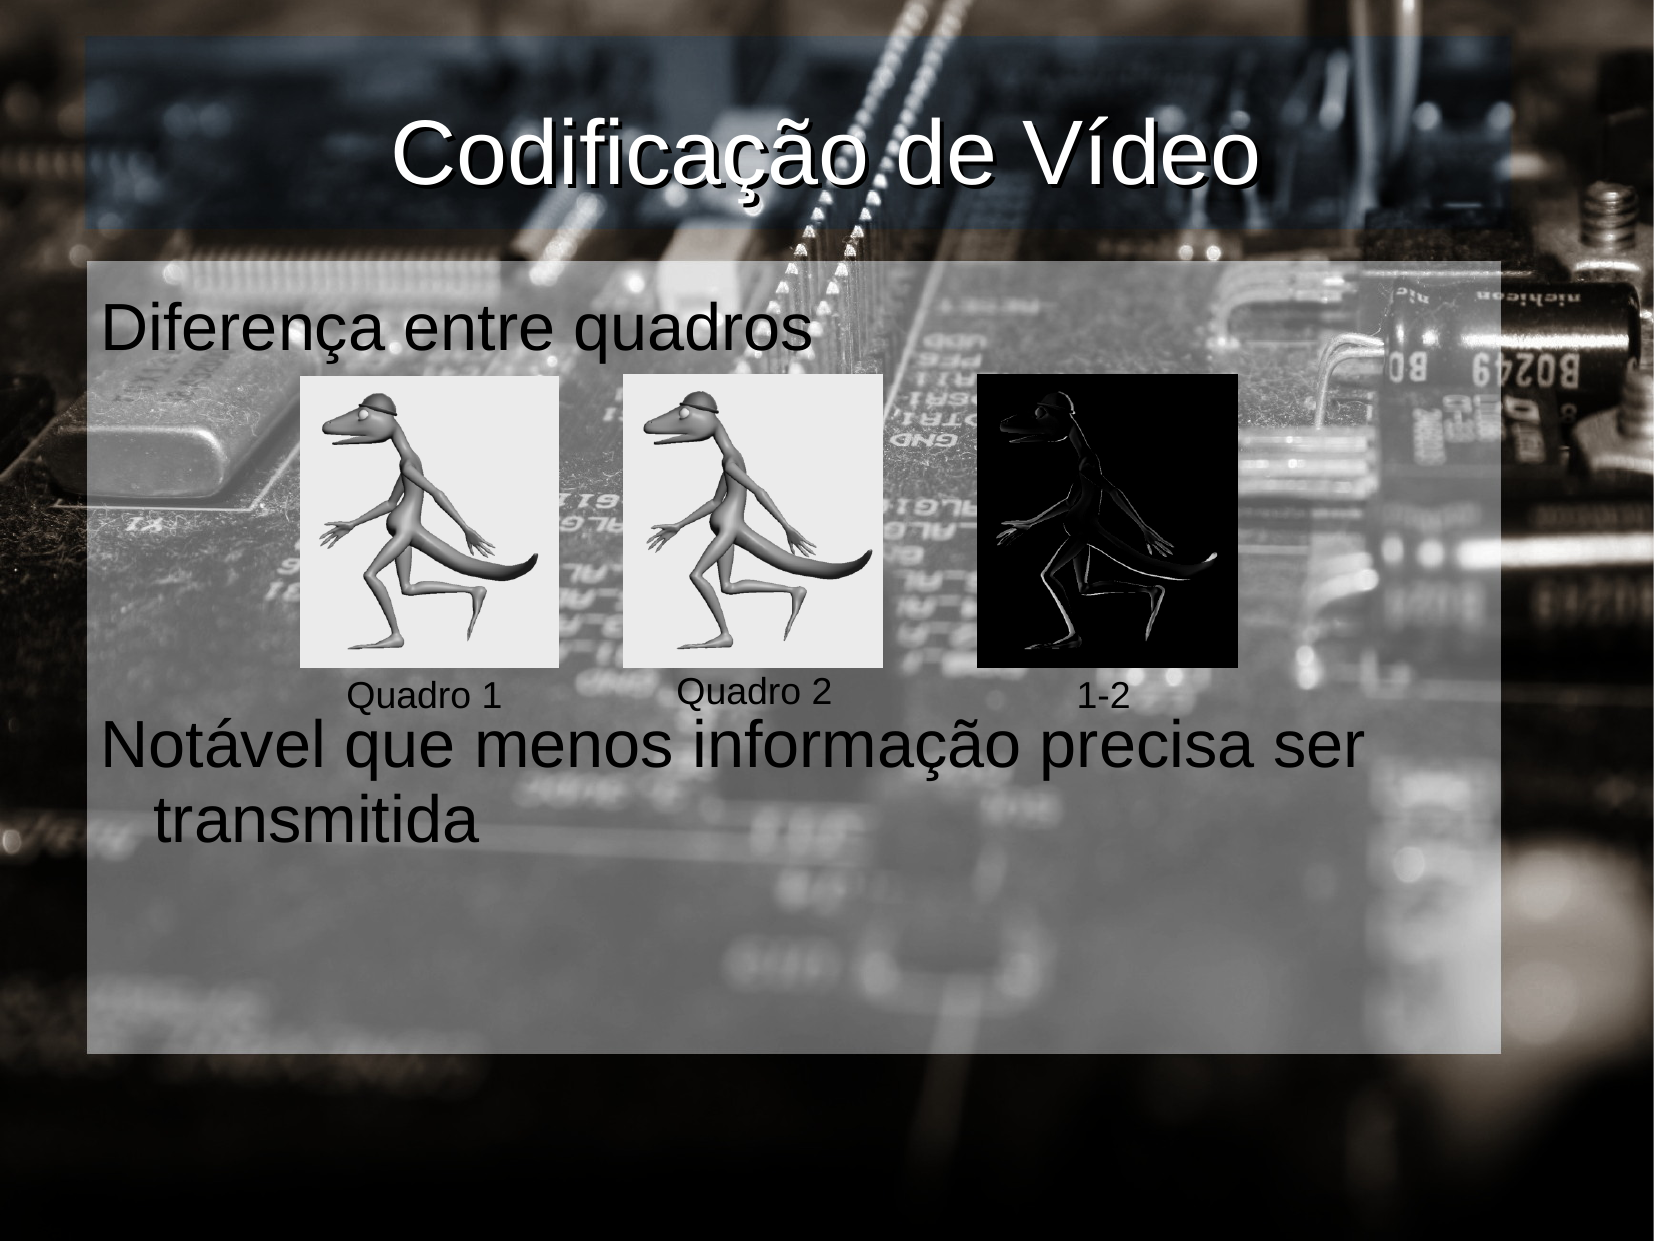

# Codificação de Vídeo
Diferença entre quadros
Notável que menos informação precisa ser transmitida
Quadro 2
Quadro 1
1-2